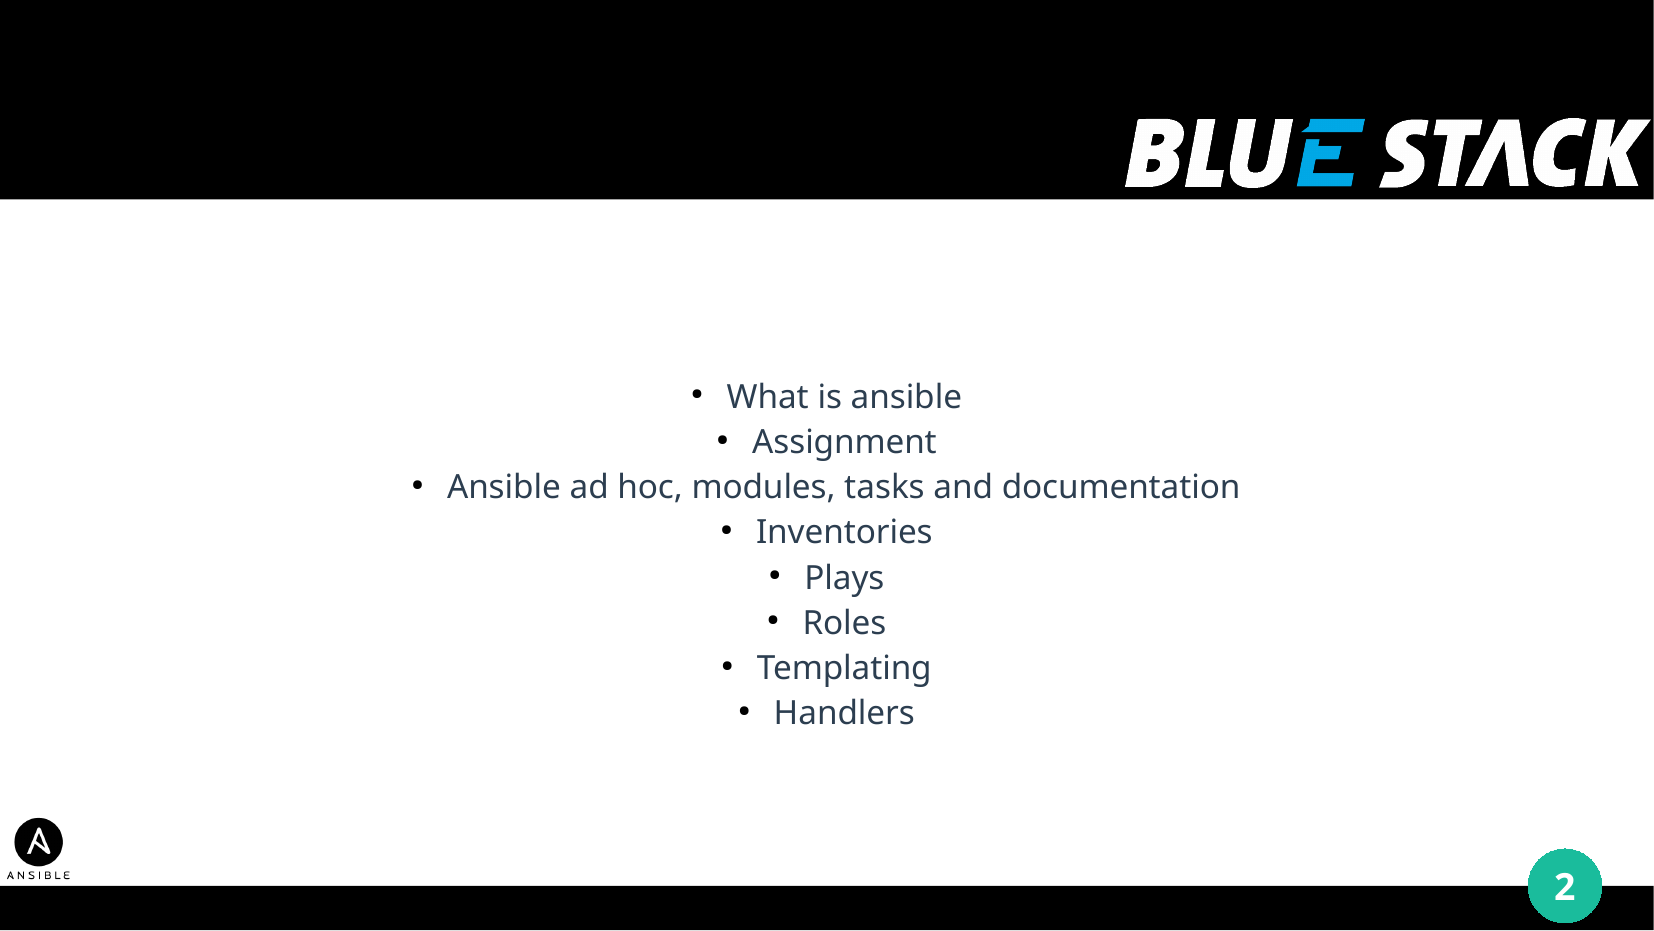

# What is ansible
Assignment
Ansible ad hoc, modules, tasks and documentation
Inventories
Plays
Roles
Templating
Handlers
2